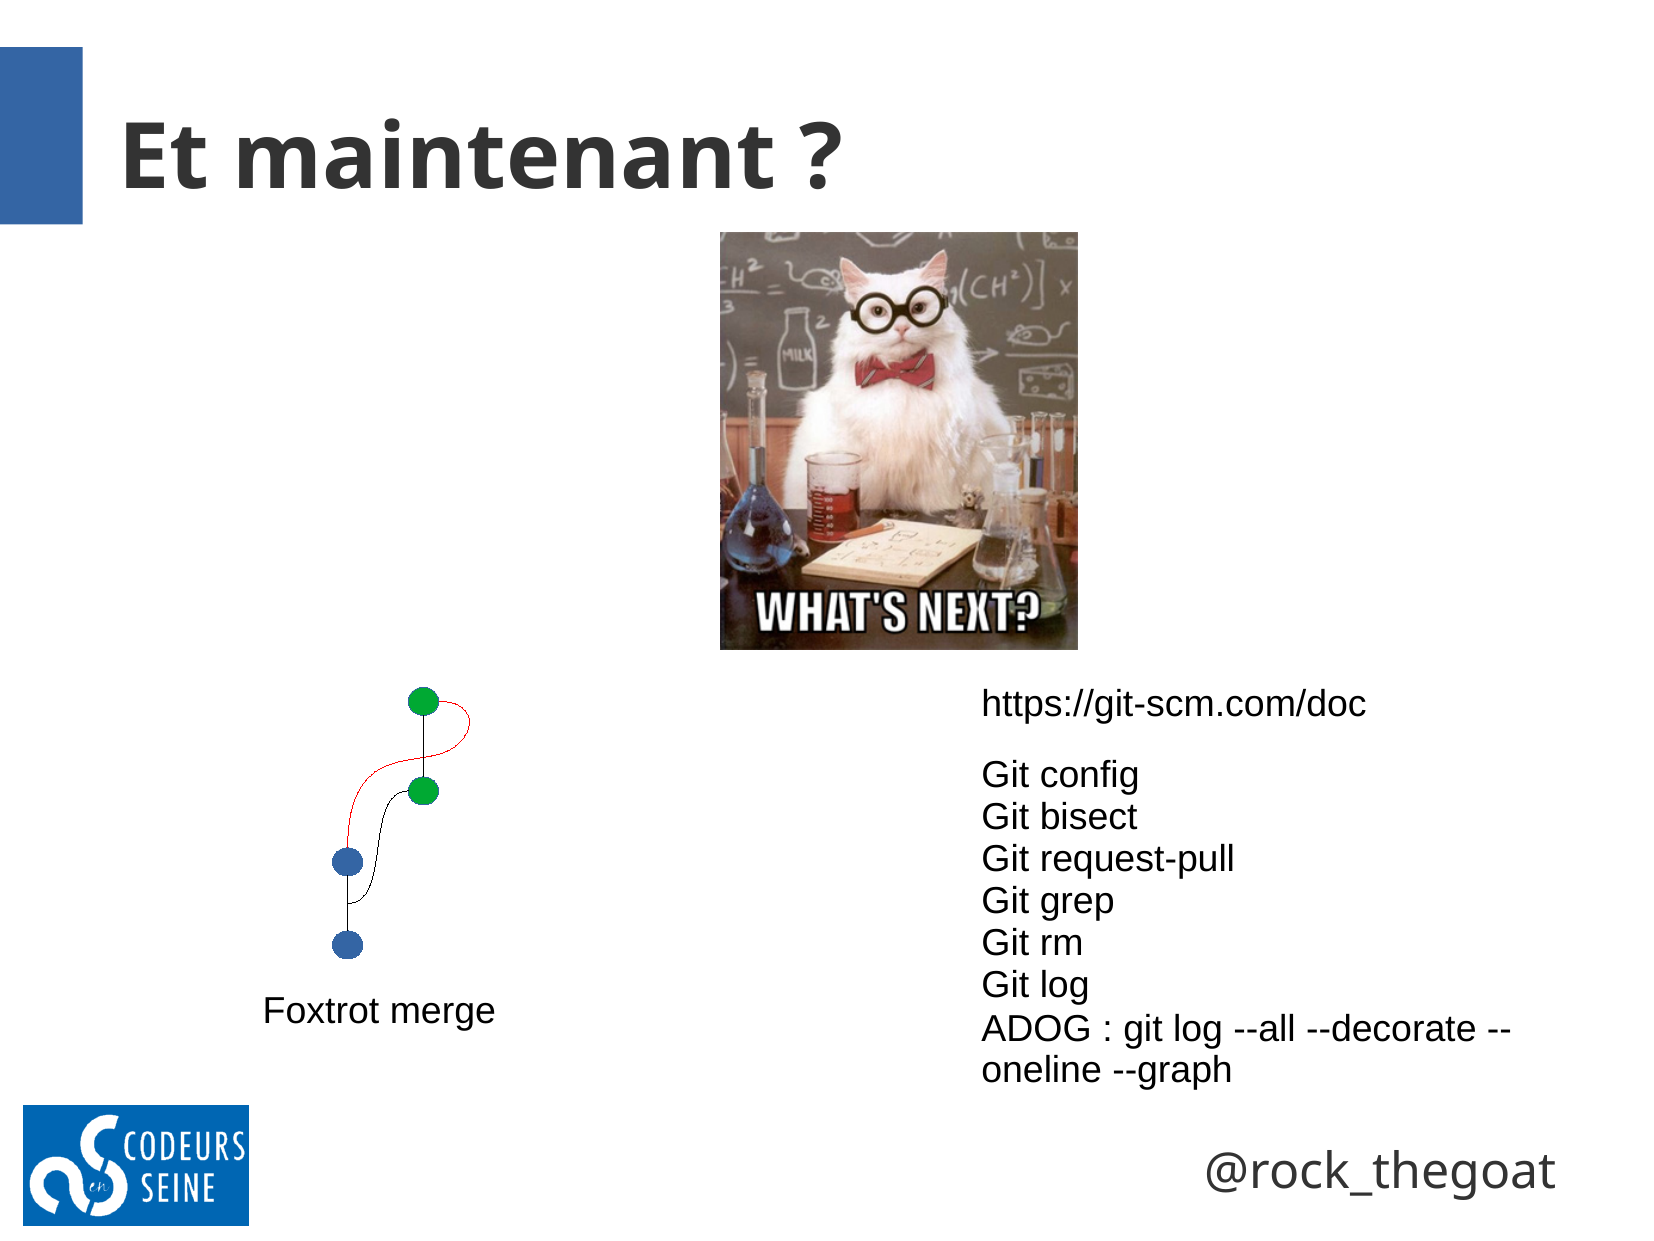

# Et maintenant ?
https://git-scm.com/doc
Git config
Git bisect
Git request-pull
Git grep
Git rm
Git log
Foxtrot merge
ADOG : git log --all --decorate --oneline --graph
@rock_thegoat